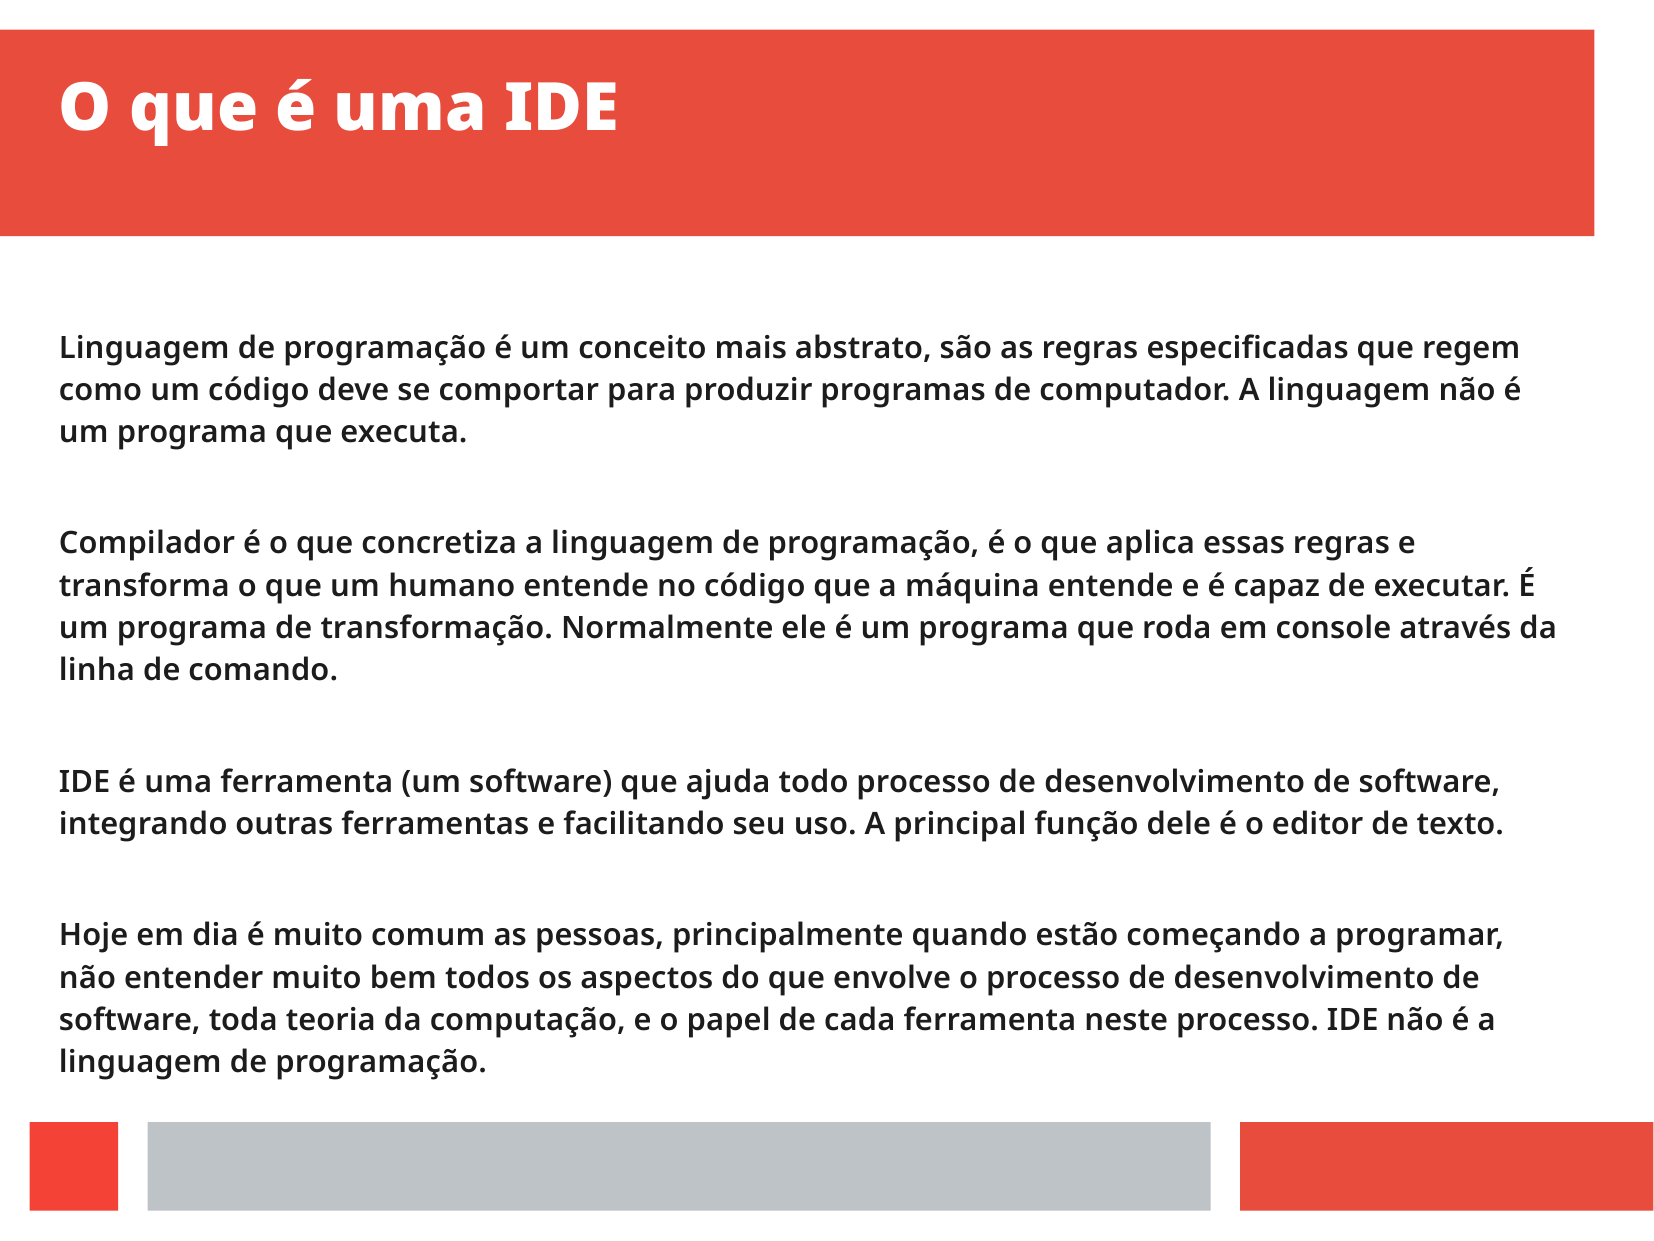

# O que é uma IDE
Linguagem de programação é um conceito mais abstrato, são as regras especificadas que regem como um código deve se comportar para produzir programas de computador. A linguagem não é um programa que executa.
Compilador é o que concretiza a linguagem de programação, é o que aplica essas regras e transforma o que um humano entende no código que a máquina entende e é capaz de executar. É um programa de transformação. Normalmente ele é um programa que roda em console através da linha de comando.
IDE é uma ferramenta (um software) que ajuda todo processo de desenvolvimento de software, integrando outras ferramentas e facilitando seu uso. A principal função dele é o editor de texto.
Hoje em dia é muito comum as pessoas, principalmente quando estão começando a programar, não entender muito bem todos os aspectos do que envolve o processo de desenvolvimento de software, toda teoria da computação, e o papel de cada ferramenta neste processo. IDE não é a linguagem de programação.